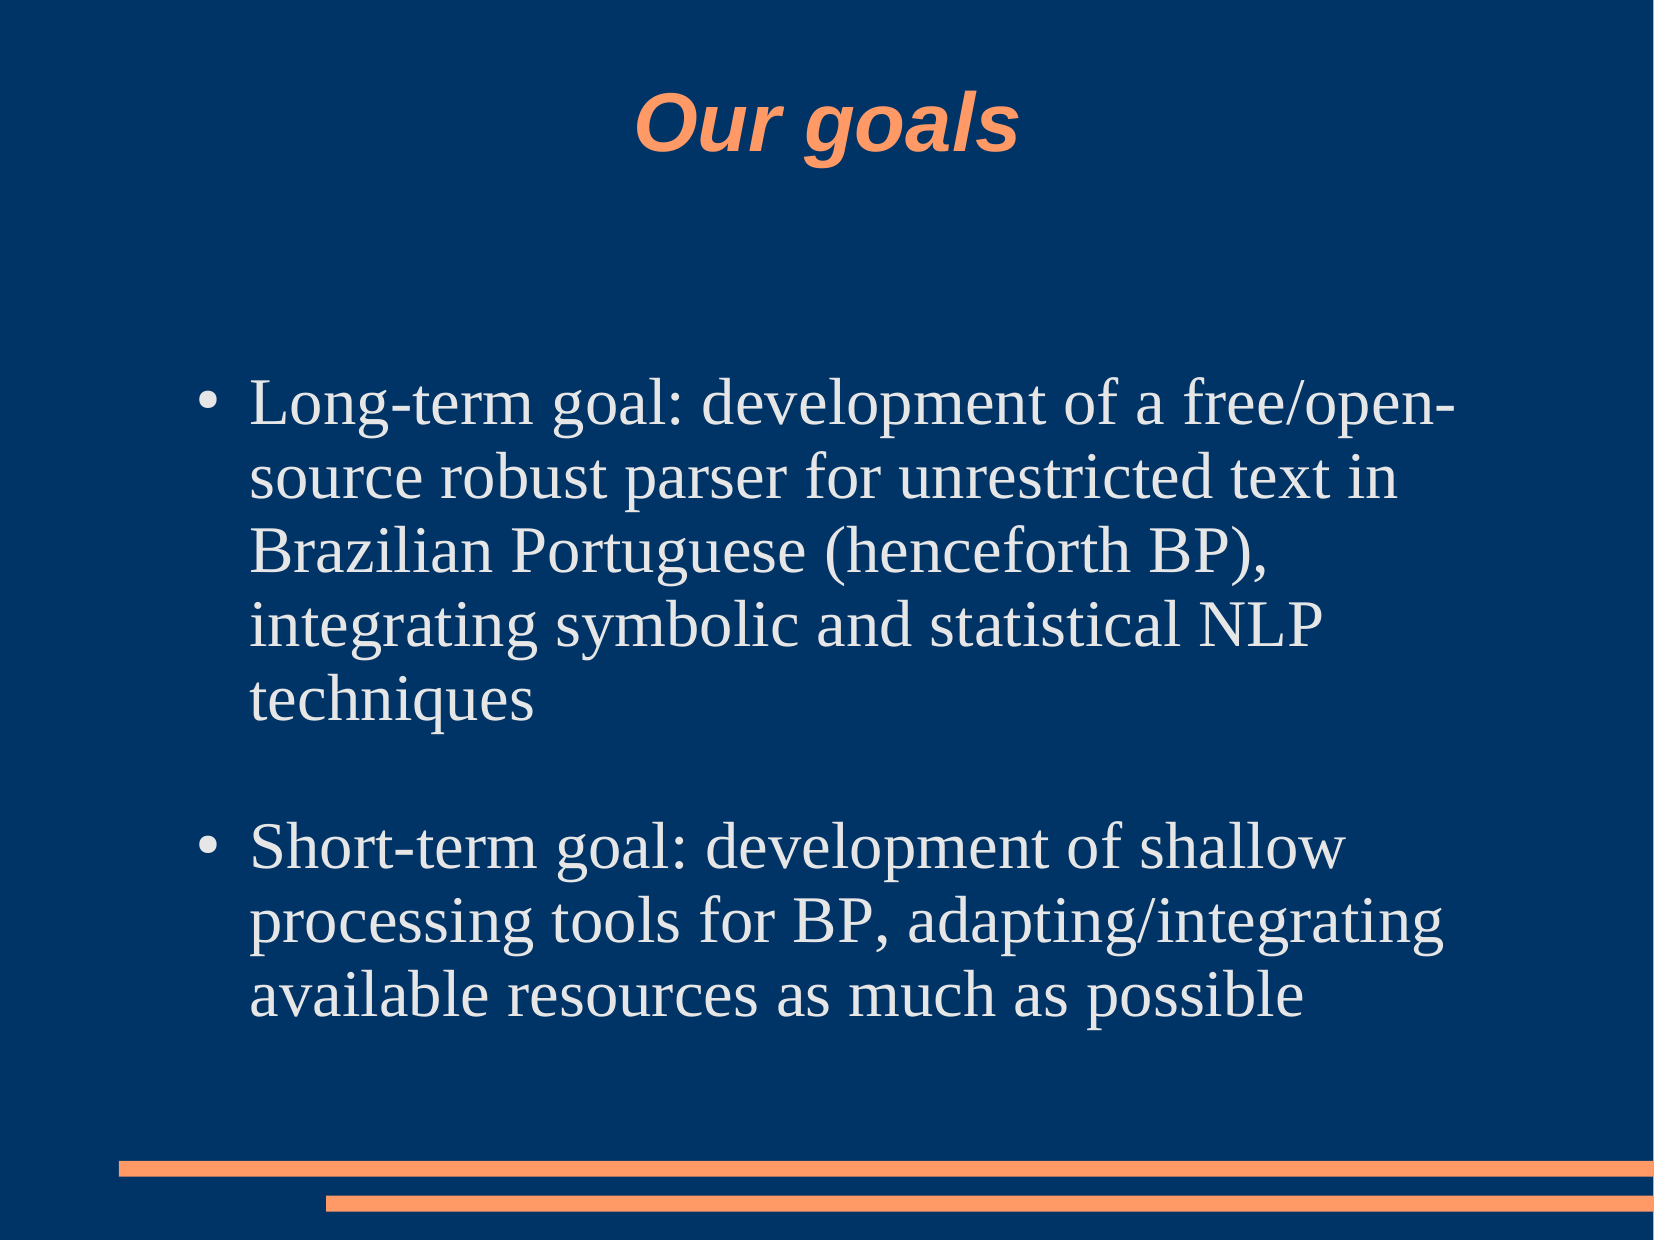

# Our goals
Long-term goal: development of a free/open-source robust parser for unrestricted text in Brazilian Portuguese (henceforth BP), integrating symbolic and statistical NLP techniques
Short-term goal: development of shallow processing tools for BP, adapting/integrating available resources as much as possible